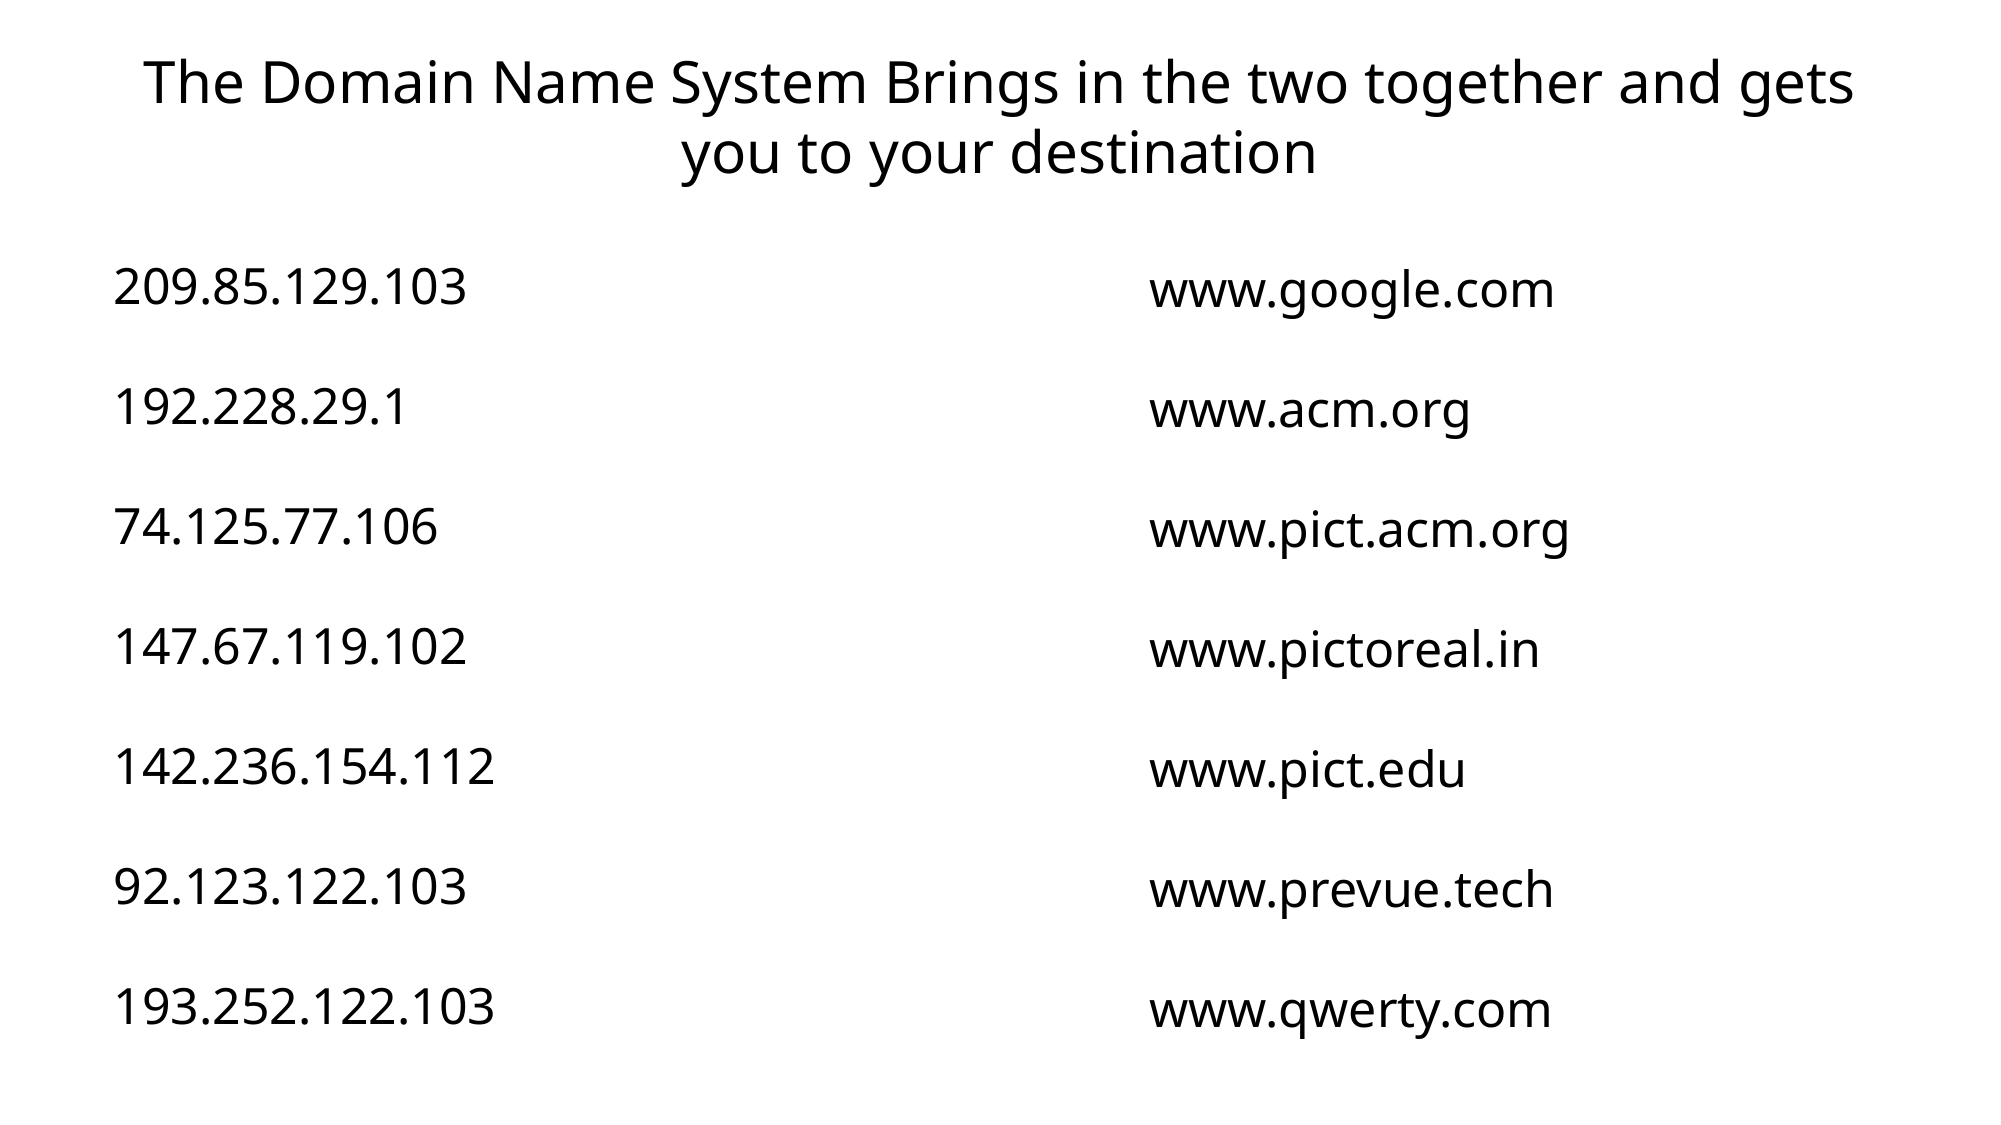

The Domain Name System Brings in the two together and gets you to your destination
209.85.129.103
192.228.29.1
74.125.77.106
147.67.119.102
142.236.154.112
92.123.122.103
193.252.122.103
www.google.com
www.acm.org
www.pict.acm.org
www.pictoreal.in
www.pict.edu
www.prevue.tech
www.qwerty.com